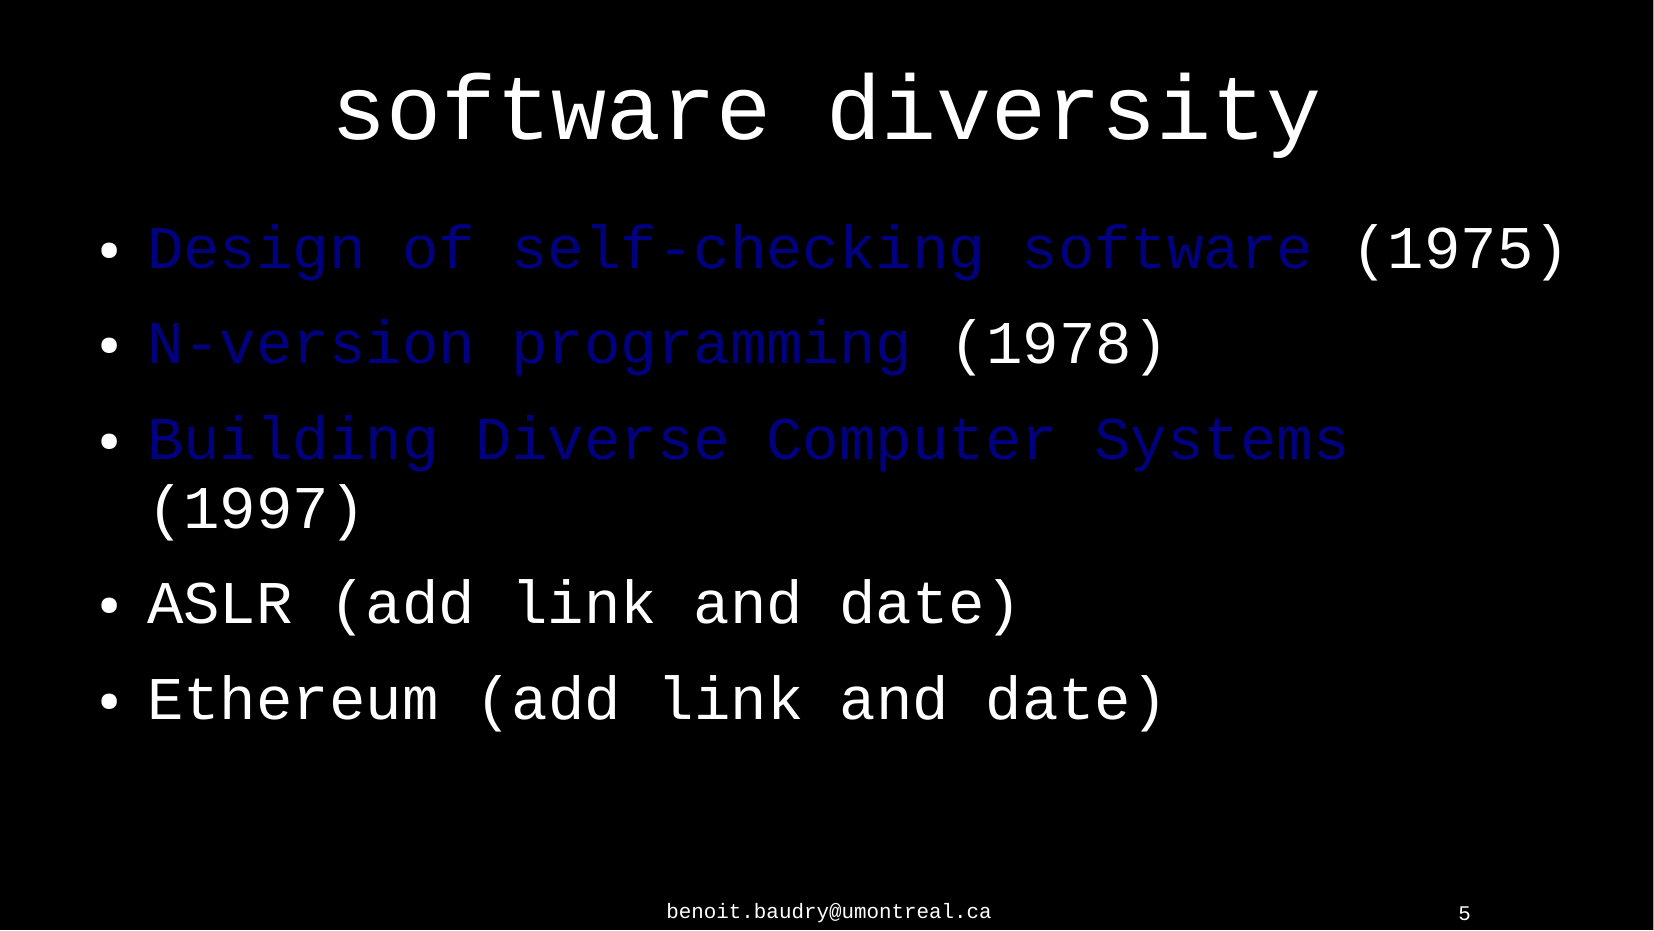

# software diversity
Design of self-checking software (1975)
N-version programming (1978)
Building Diverse Computer Systems (1997)
ASLR (add link and date)
Ethereum (add link and date)